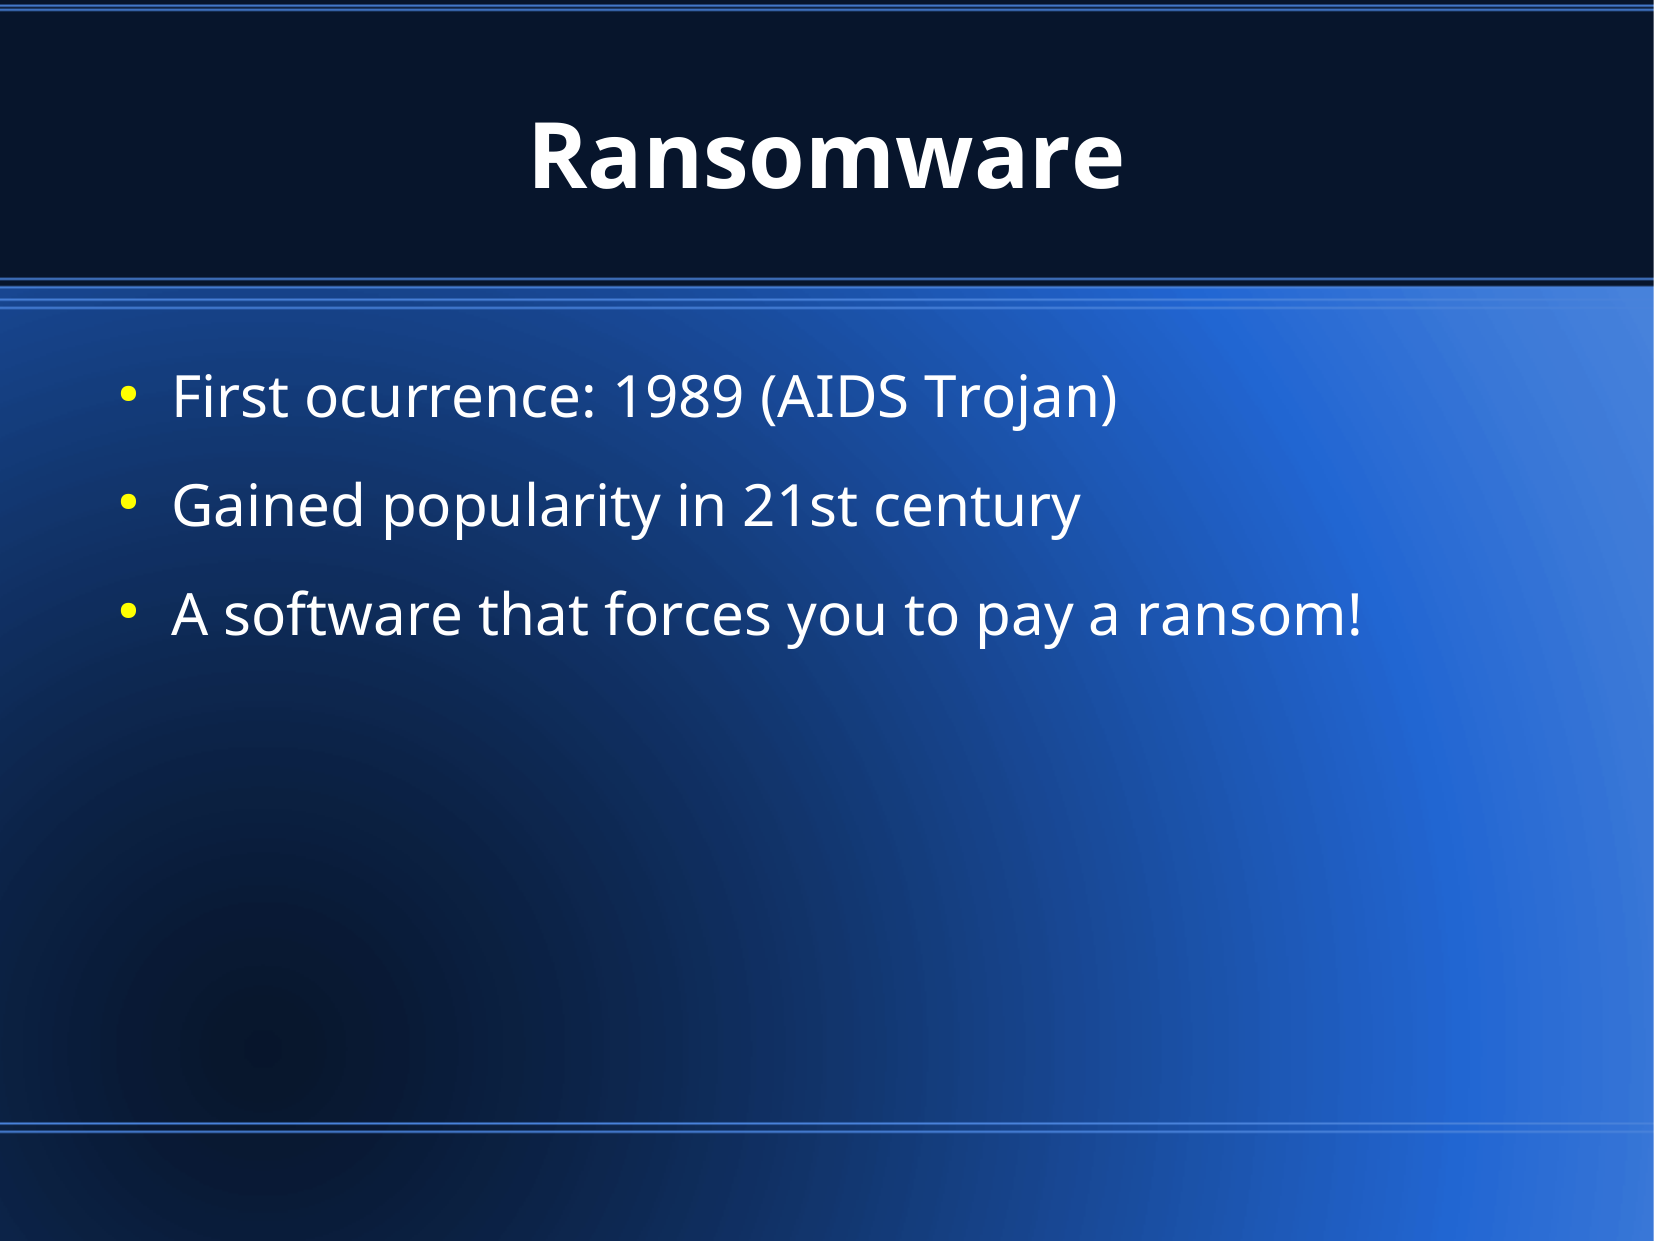

# Ransomware
First ocurrence: 1989 (AIDS Trojan)
Gained popularity in 21st century
A software that forces you to pay a ransom!